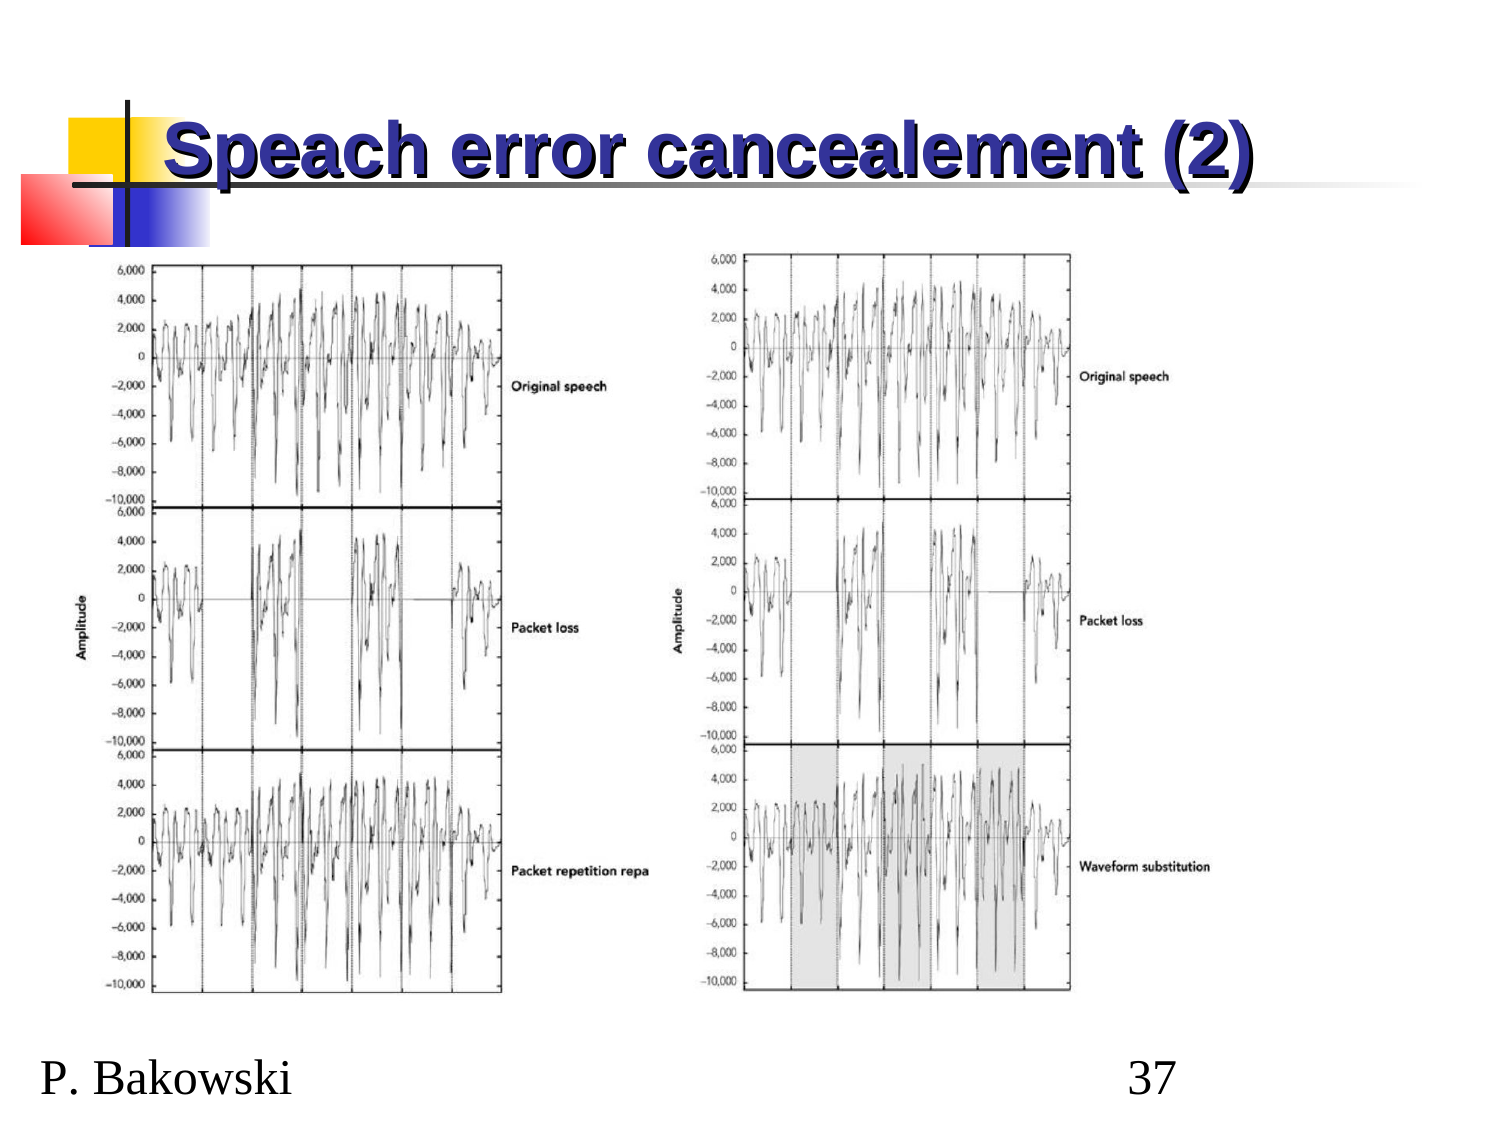

# Speach error cancealement (2)
P.Bakowski
37